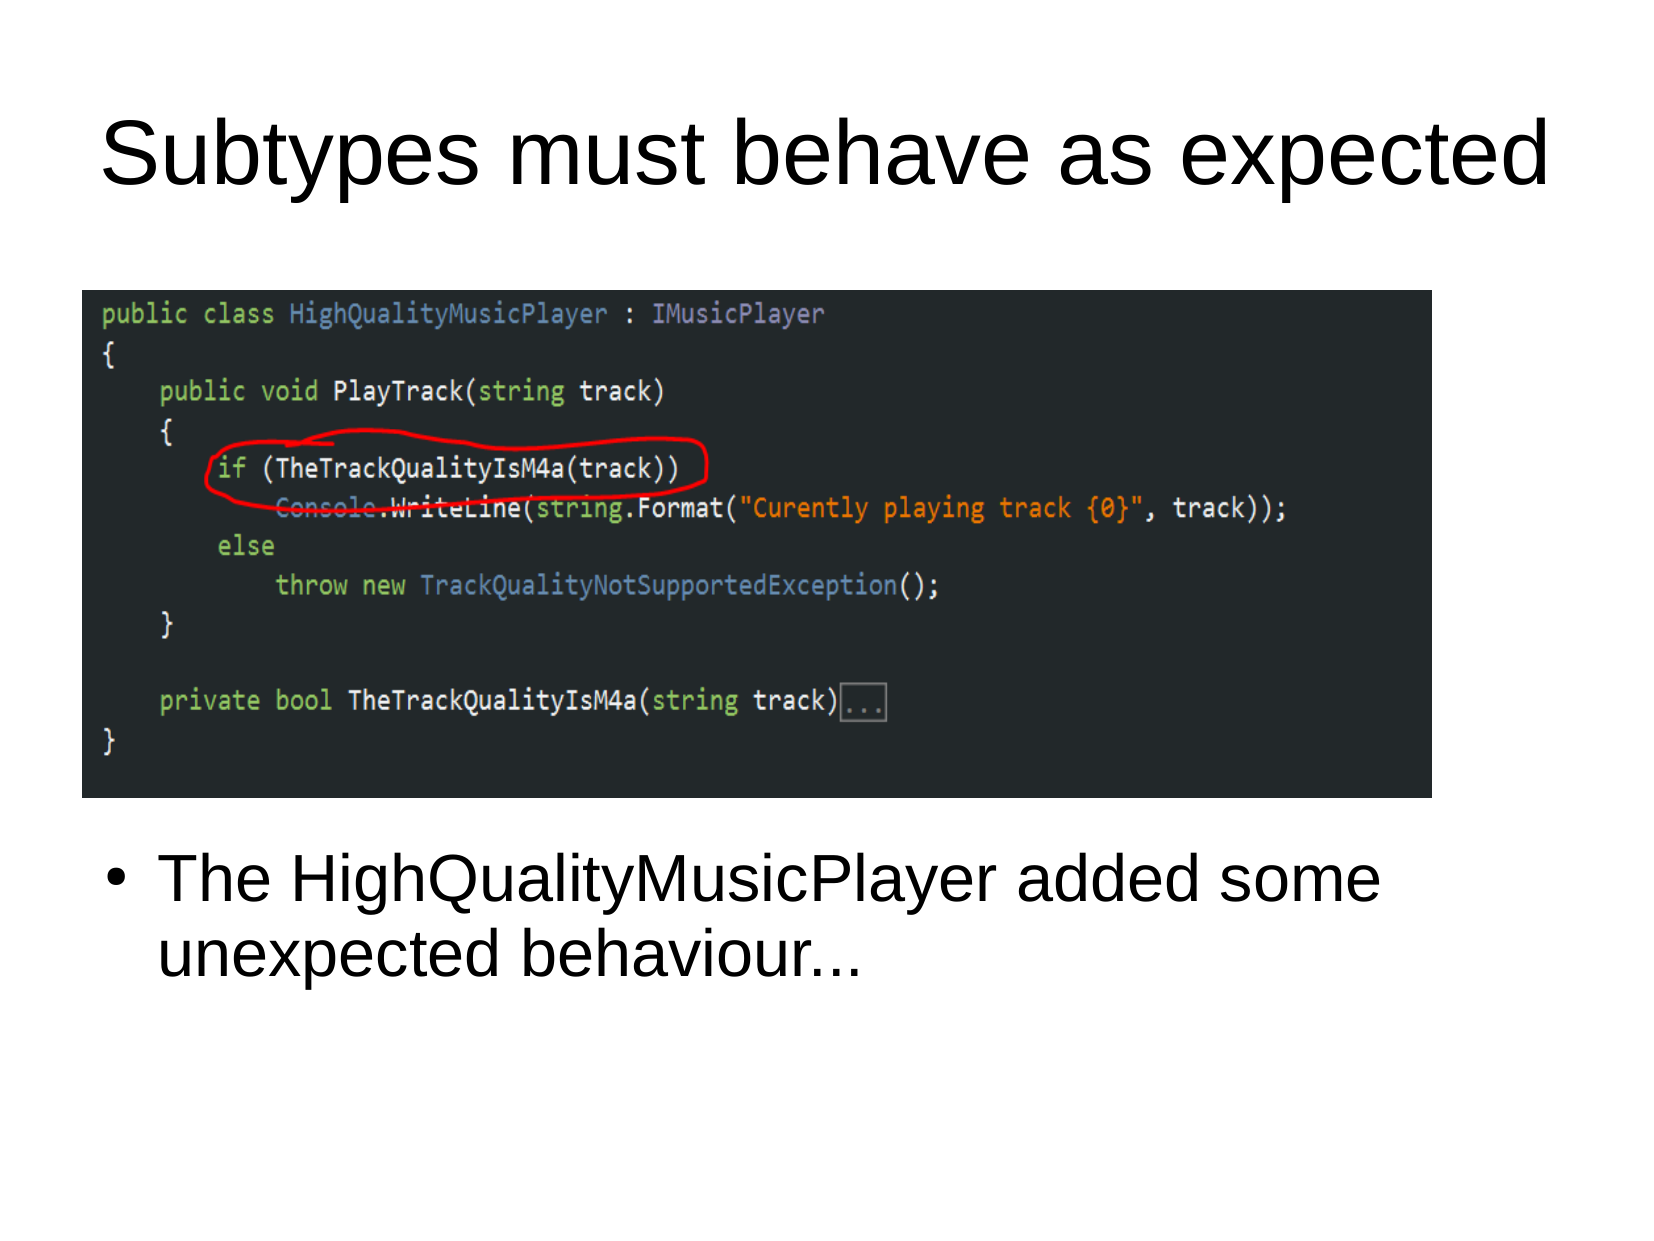

# Subtypes must behave as expected
The HighQualityMusicPlayer added some unexpected behaviour...